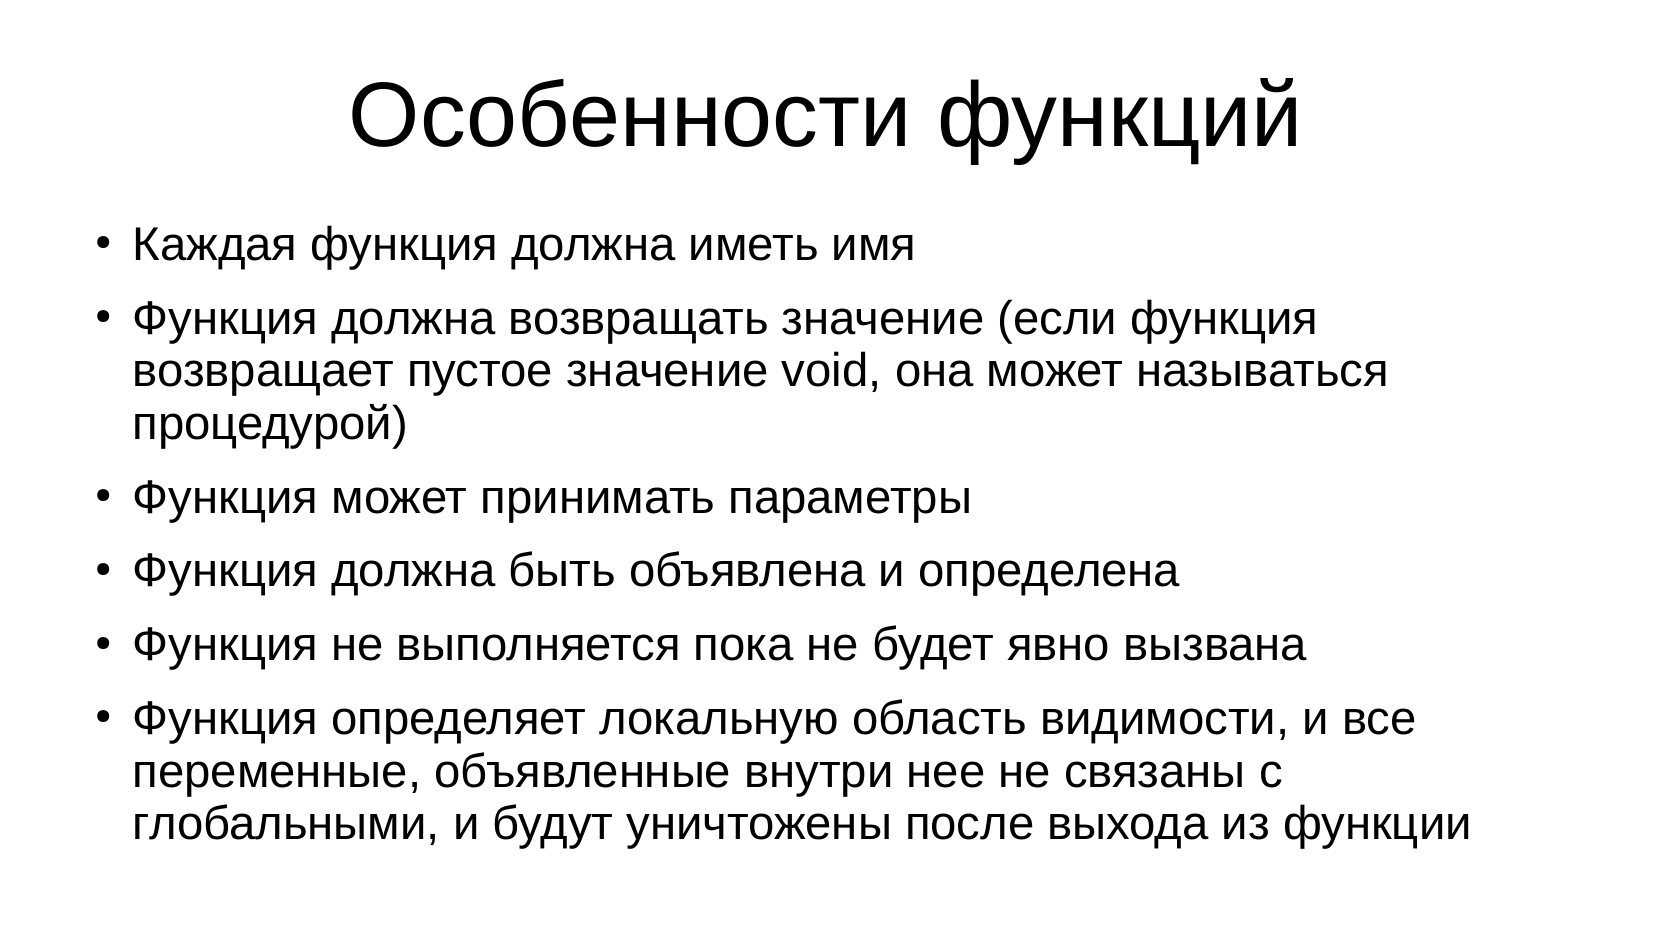

# Особенности функций
Каждая функция должна иметь имя
Функция должна возвращать значение (если функция возвращает пустое значение void, она может называться процедурой)
Функция может принимать параметры
Функция должна быть объявлена и определена
Функция не выполняется пока не будет явно вызвана
Функция определяет локальную область видимости, и все переменные, объявленные внутри нее не связаны с глобальными, и будут уничтожены после выхода из функции